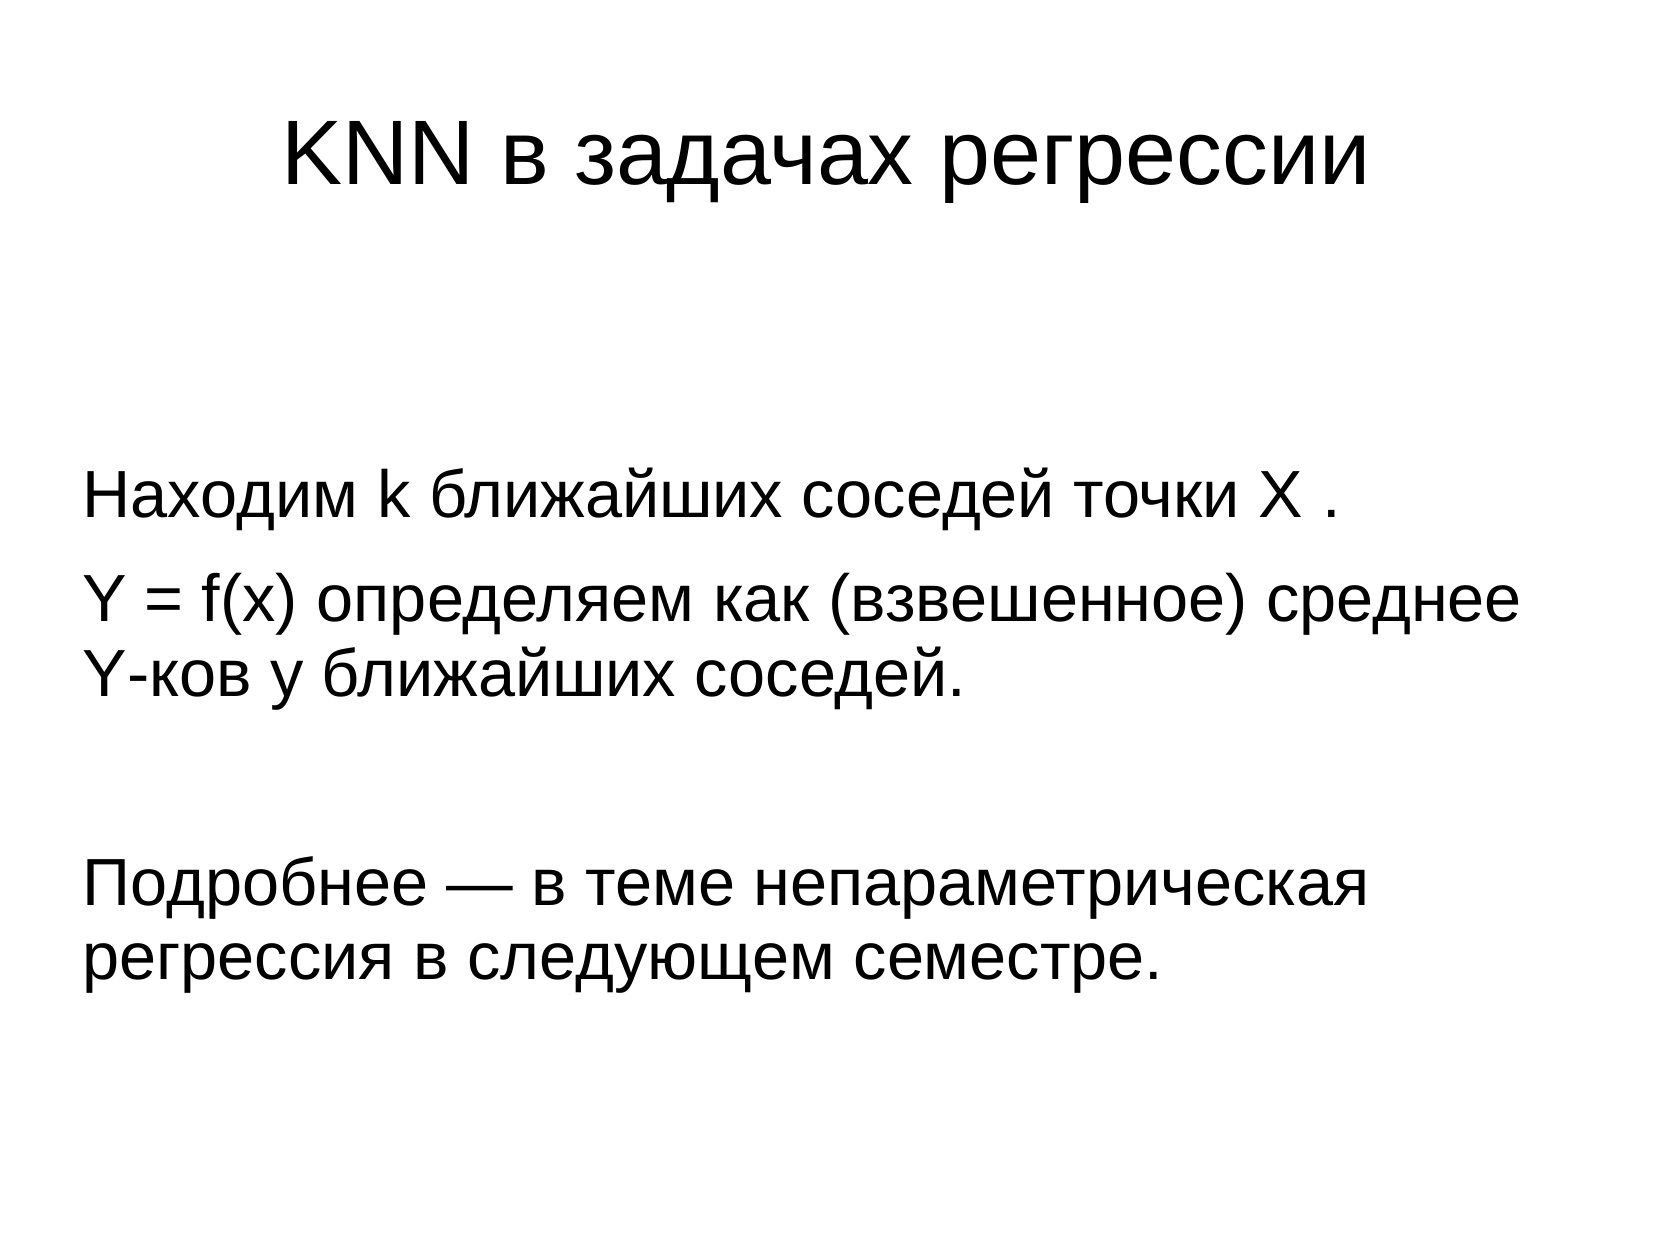

# KNN в задачах регрессии
Находим k ближайших соседей точки X .
Y = f(x) определяем как (взвешенное) среднее Y-ков у ближайших соседей.
Подробнее — в теме непараметрическая регрессия в следующем семестре.